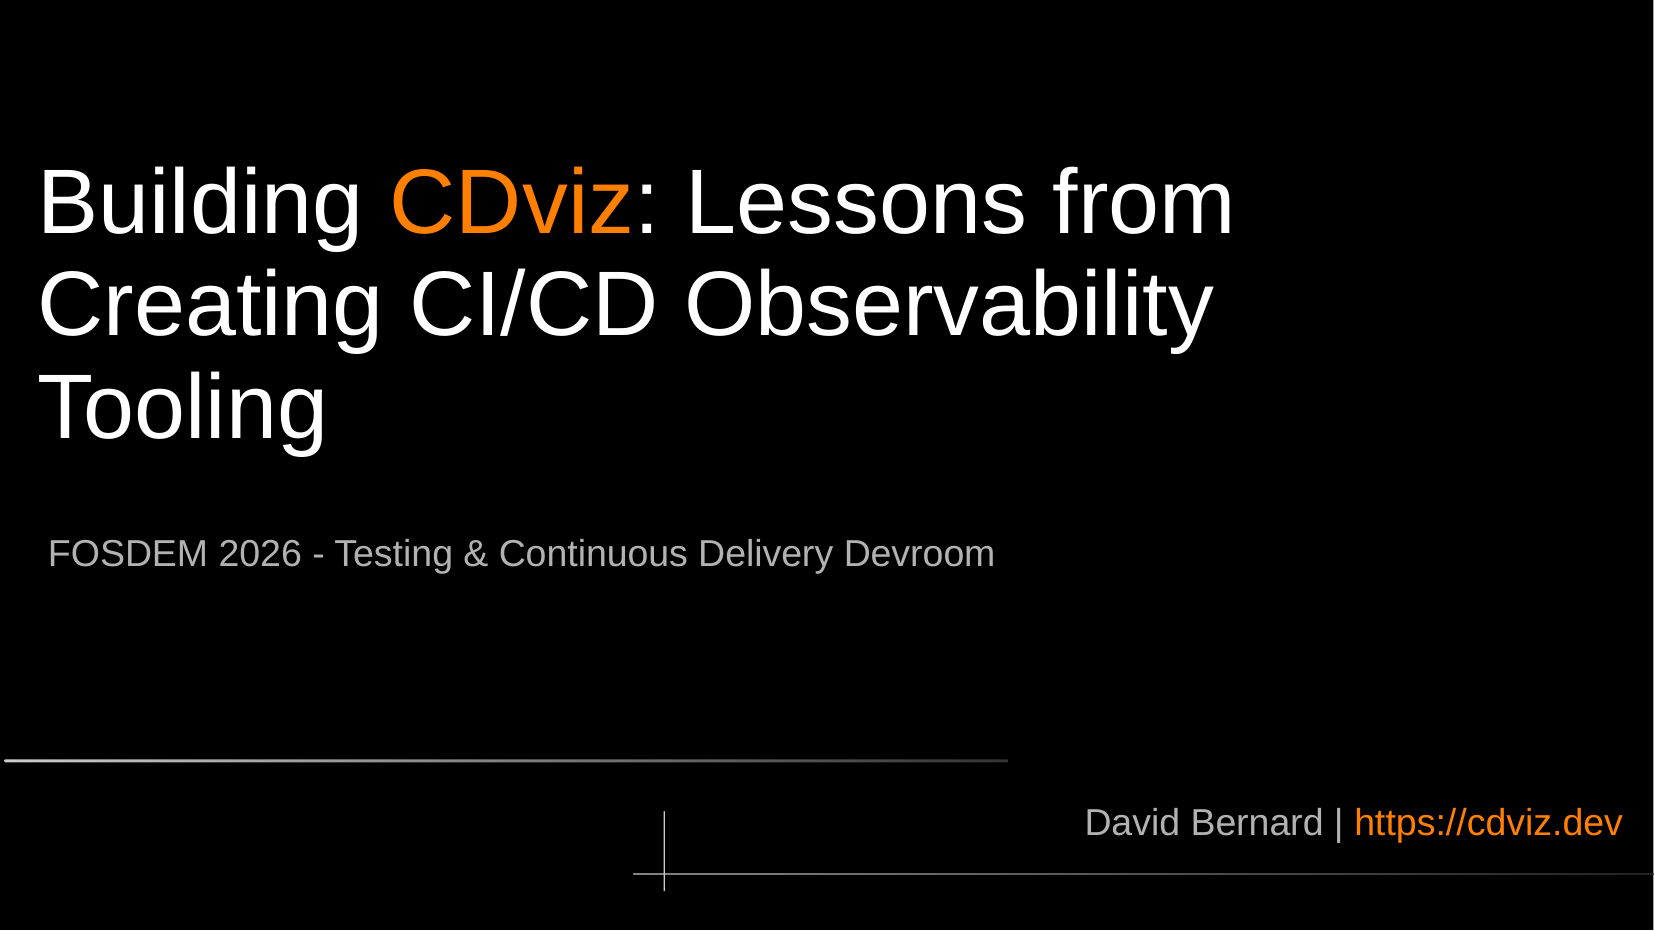

# Building CDviz: Lessons from Creating CI/CD Observability Tooling
FOSDEM 2026 - Testing & Continuous Delivery Devroom
David Bernard | https://cdviz.dev